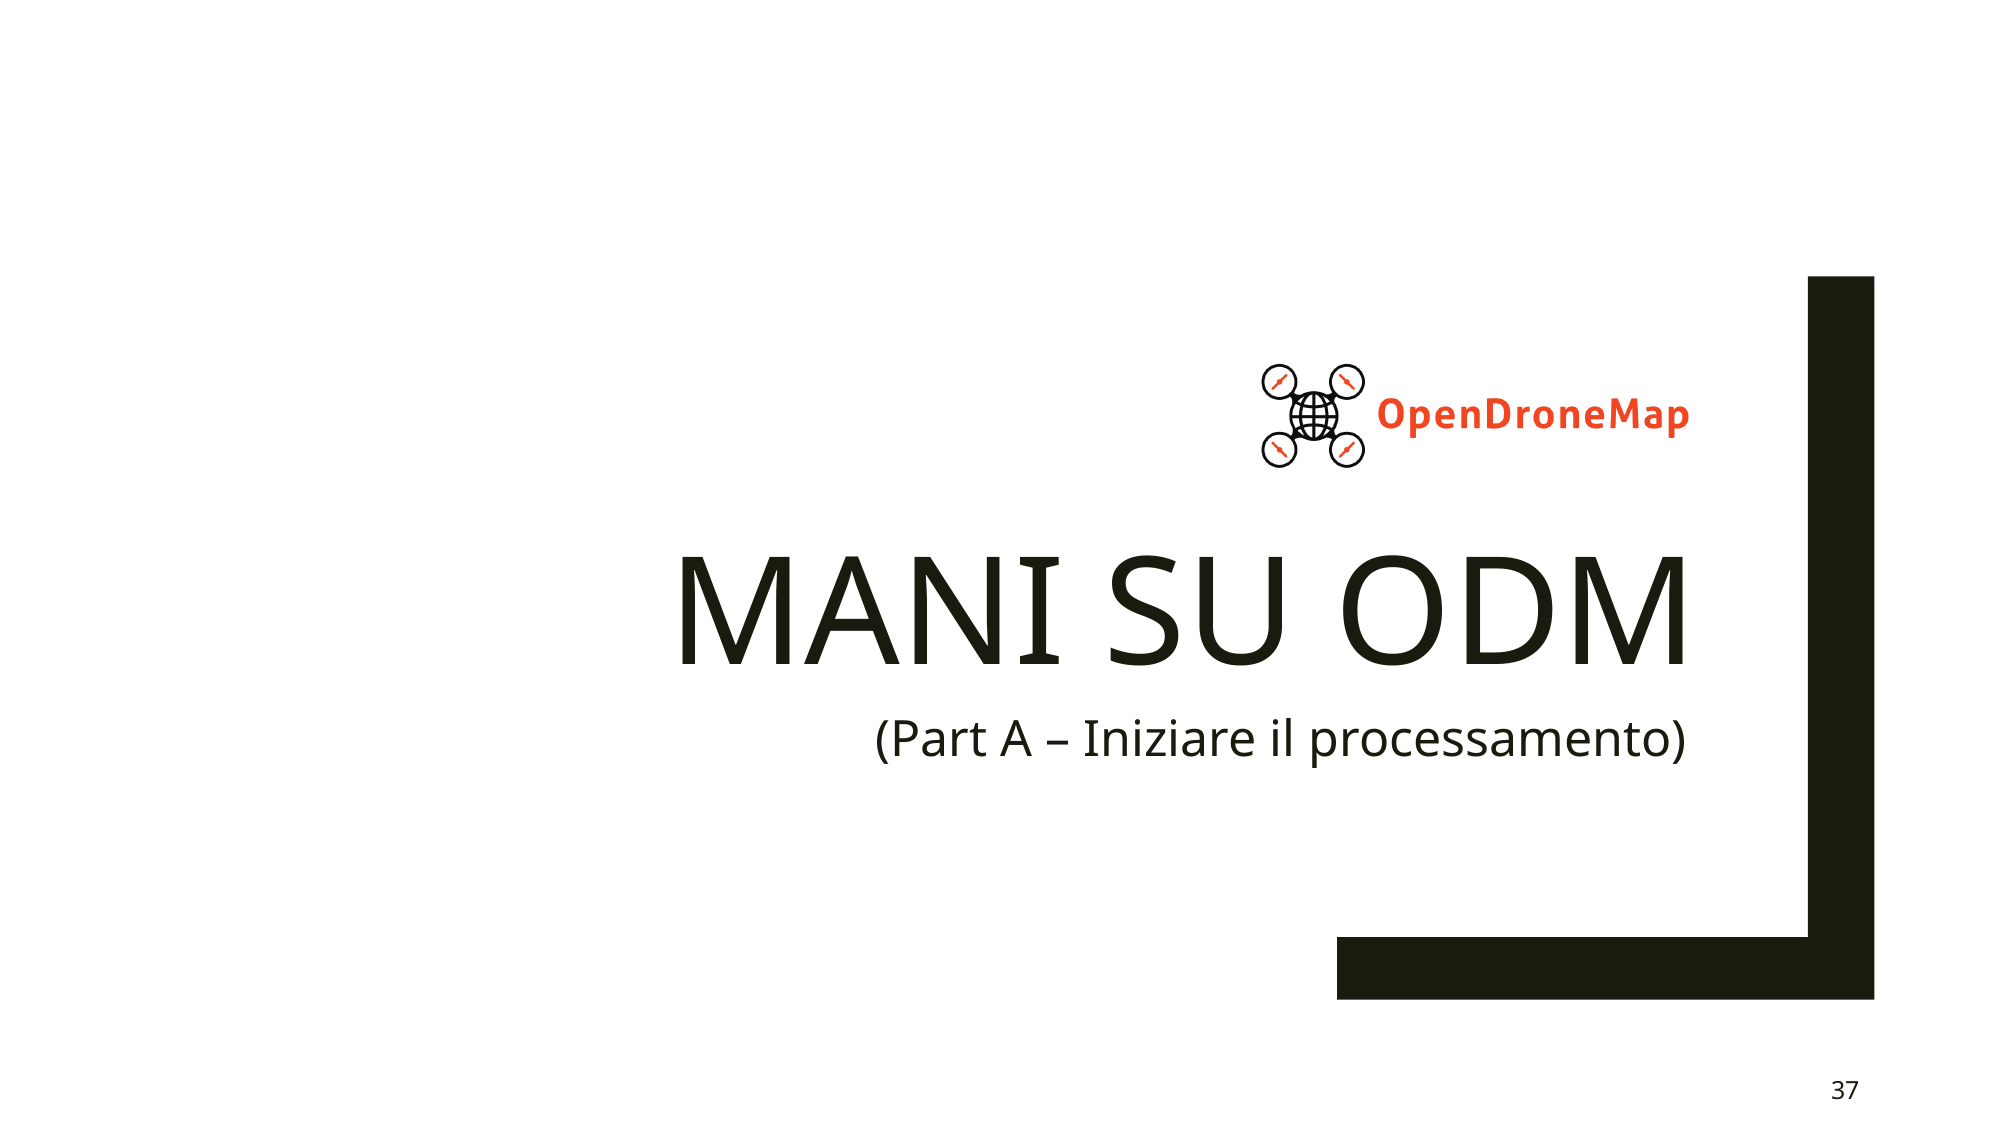

# MANI SU ODM
(Part A – Iniziare il processamento)